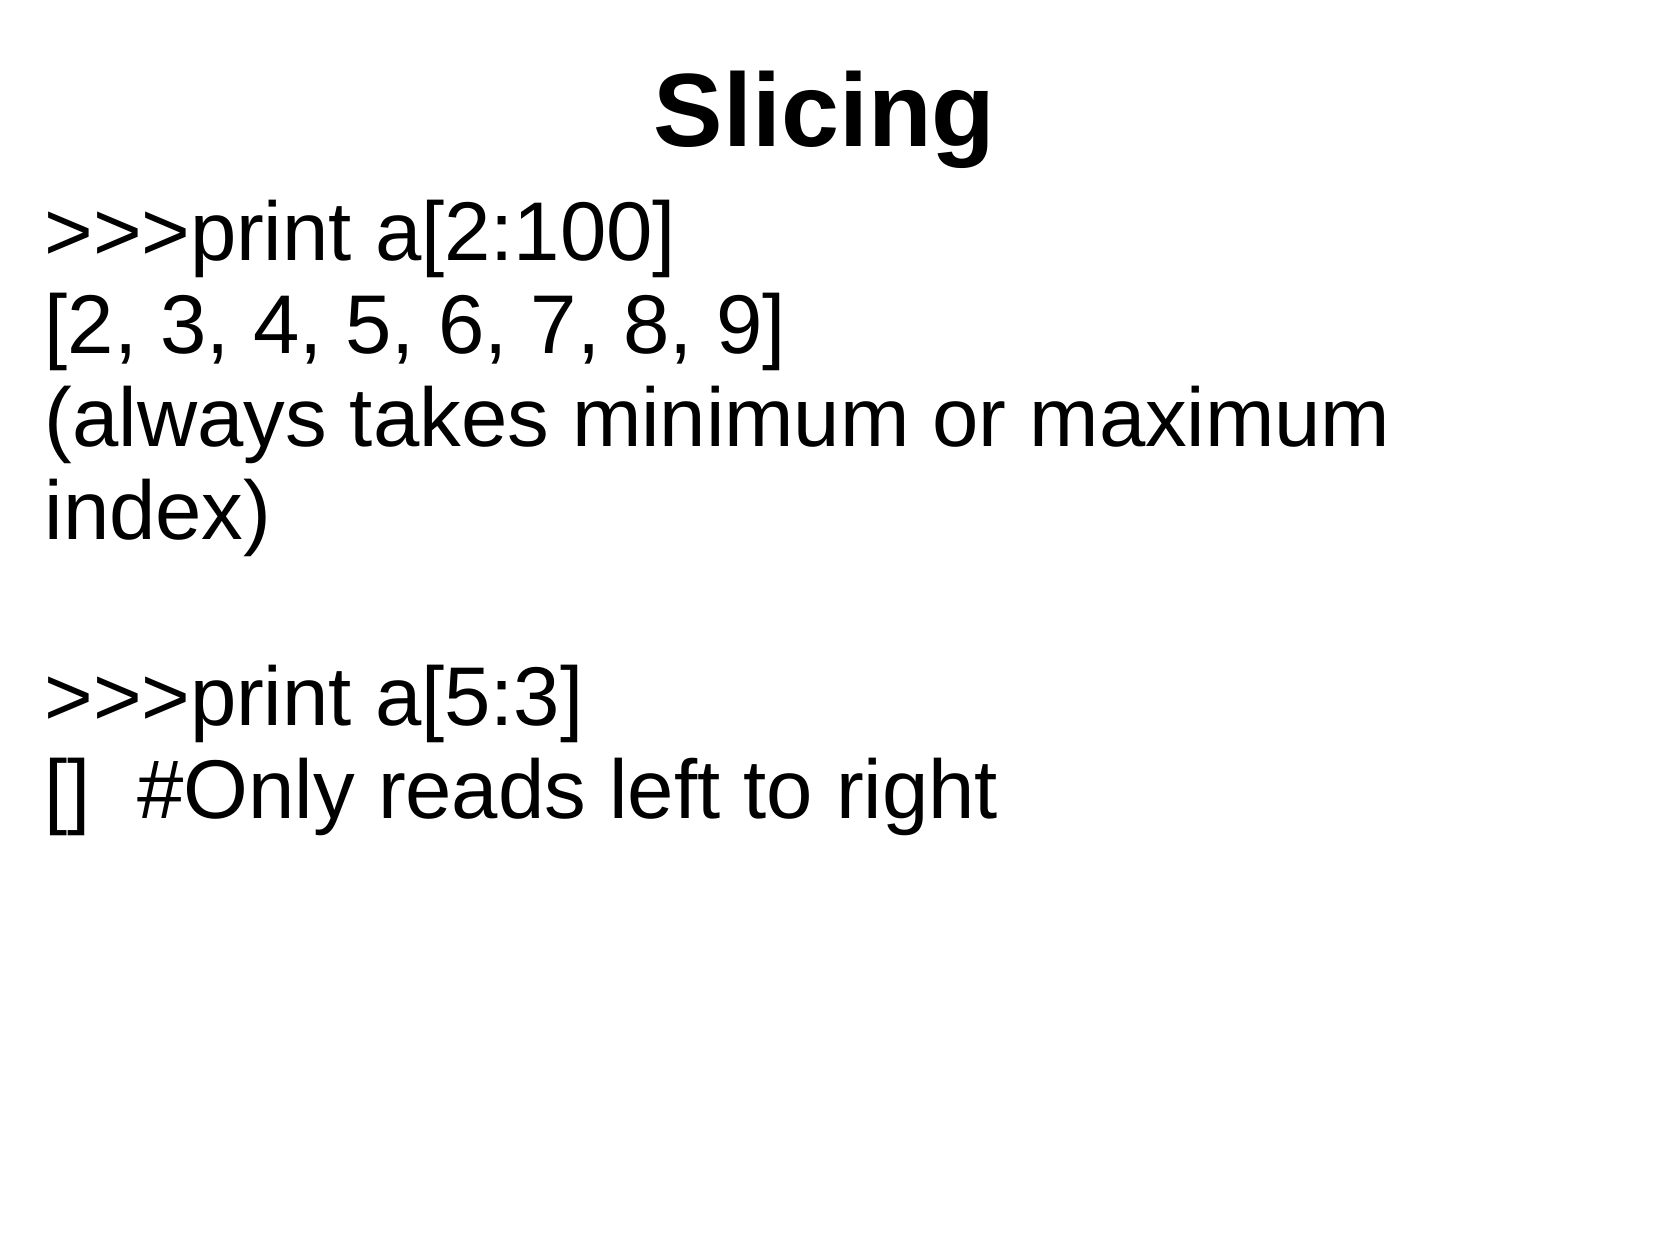

Slicing
>>>print a[2:100]
[2, 3, 4, 5, 6, 7, 8, 9]
(always takes minimum or maximum index)
>>>print a[5:3]
[] #Only reads left to right